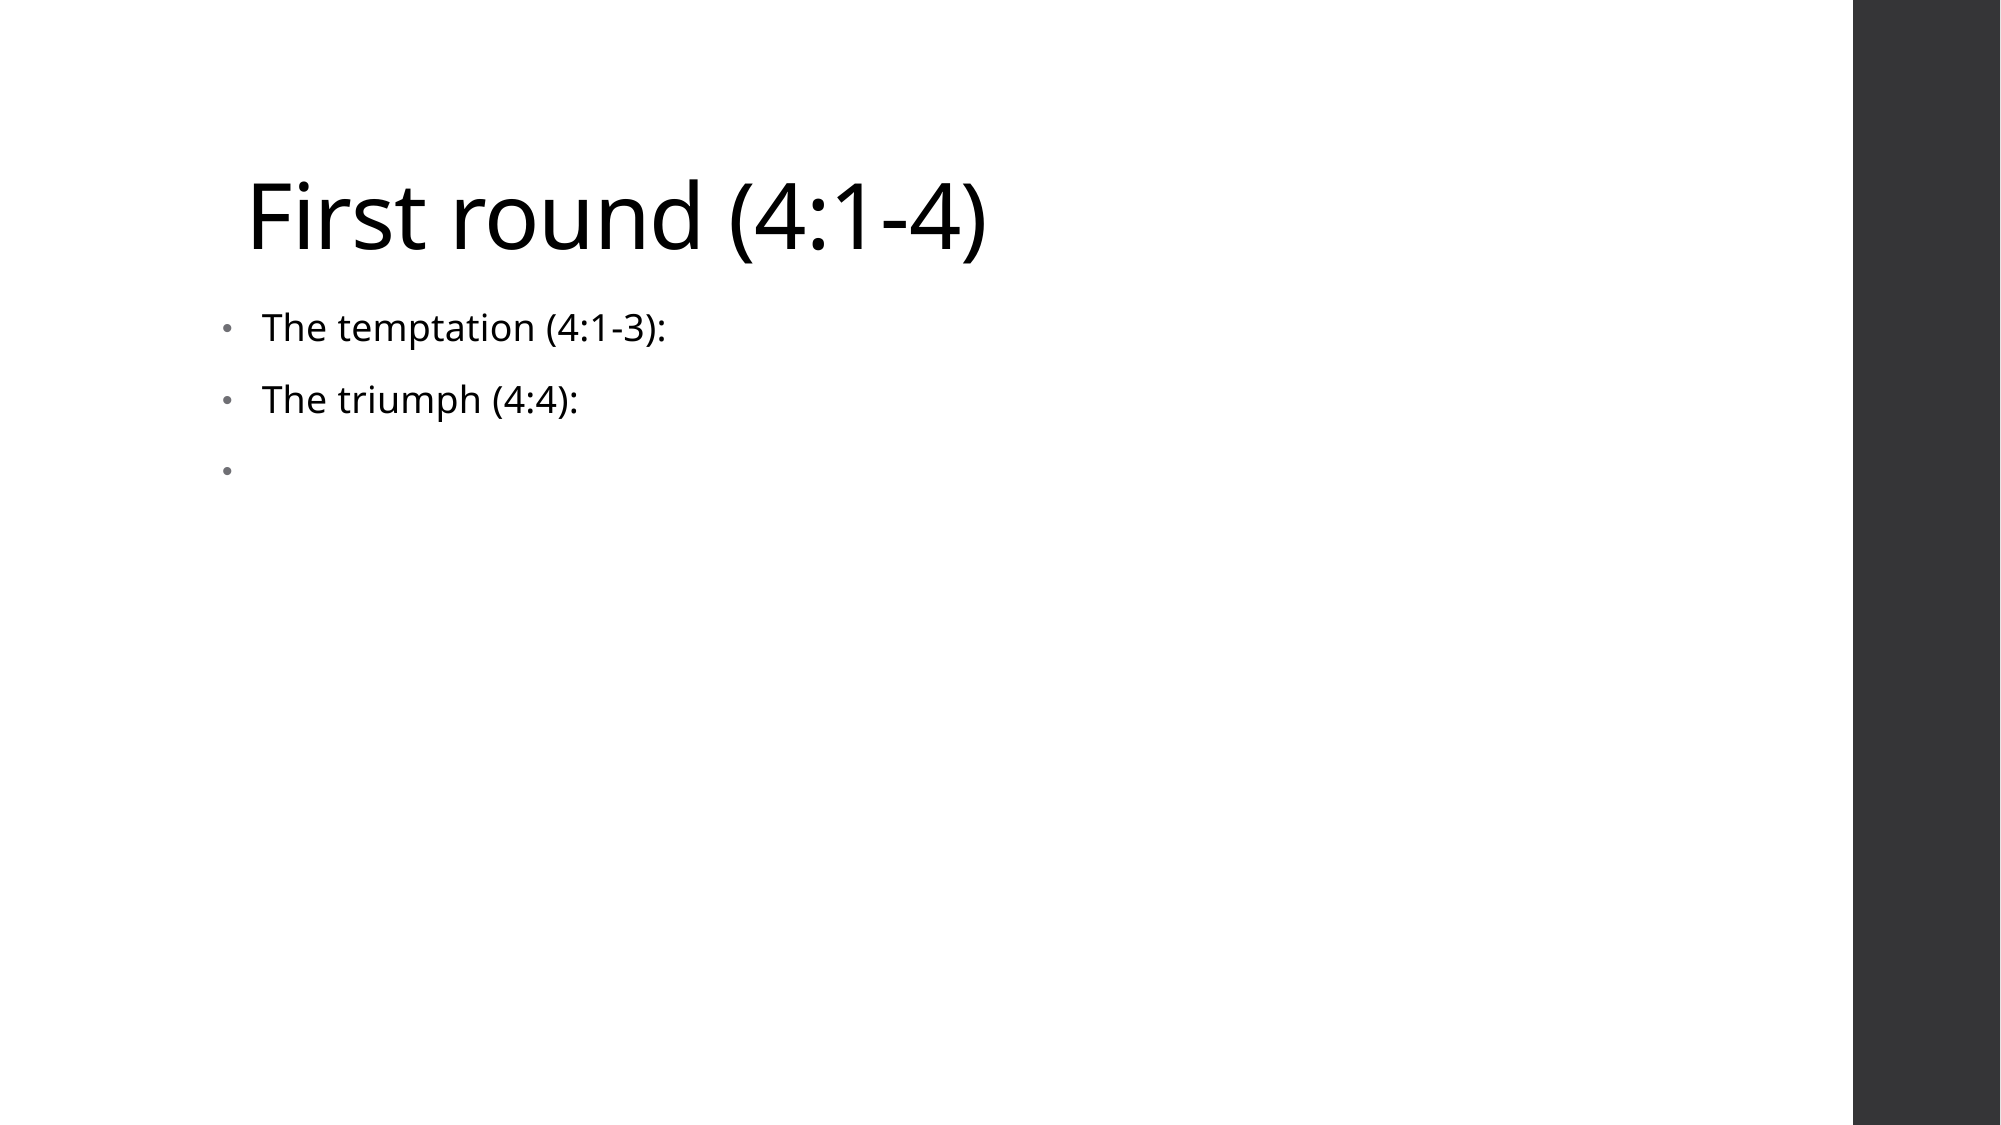

# First round (4:1-4)
 The temptation (4:1-3):
 The triumph (4:4):